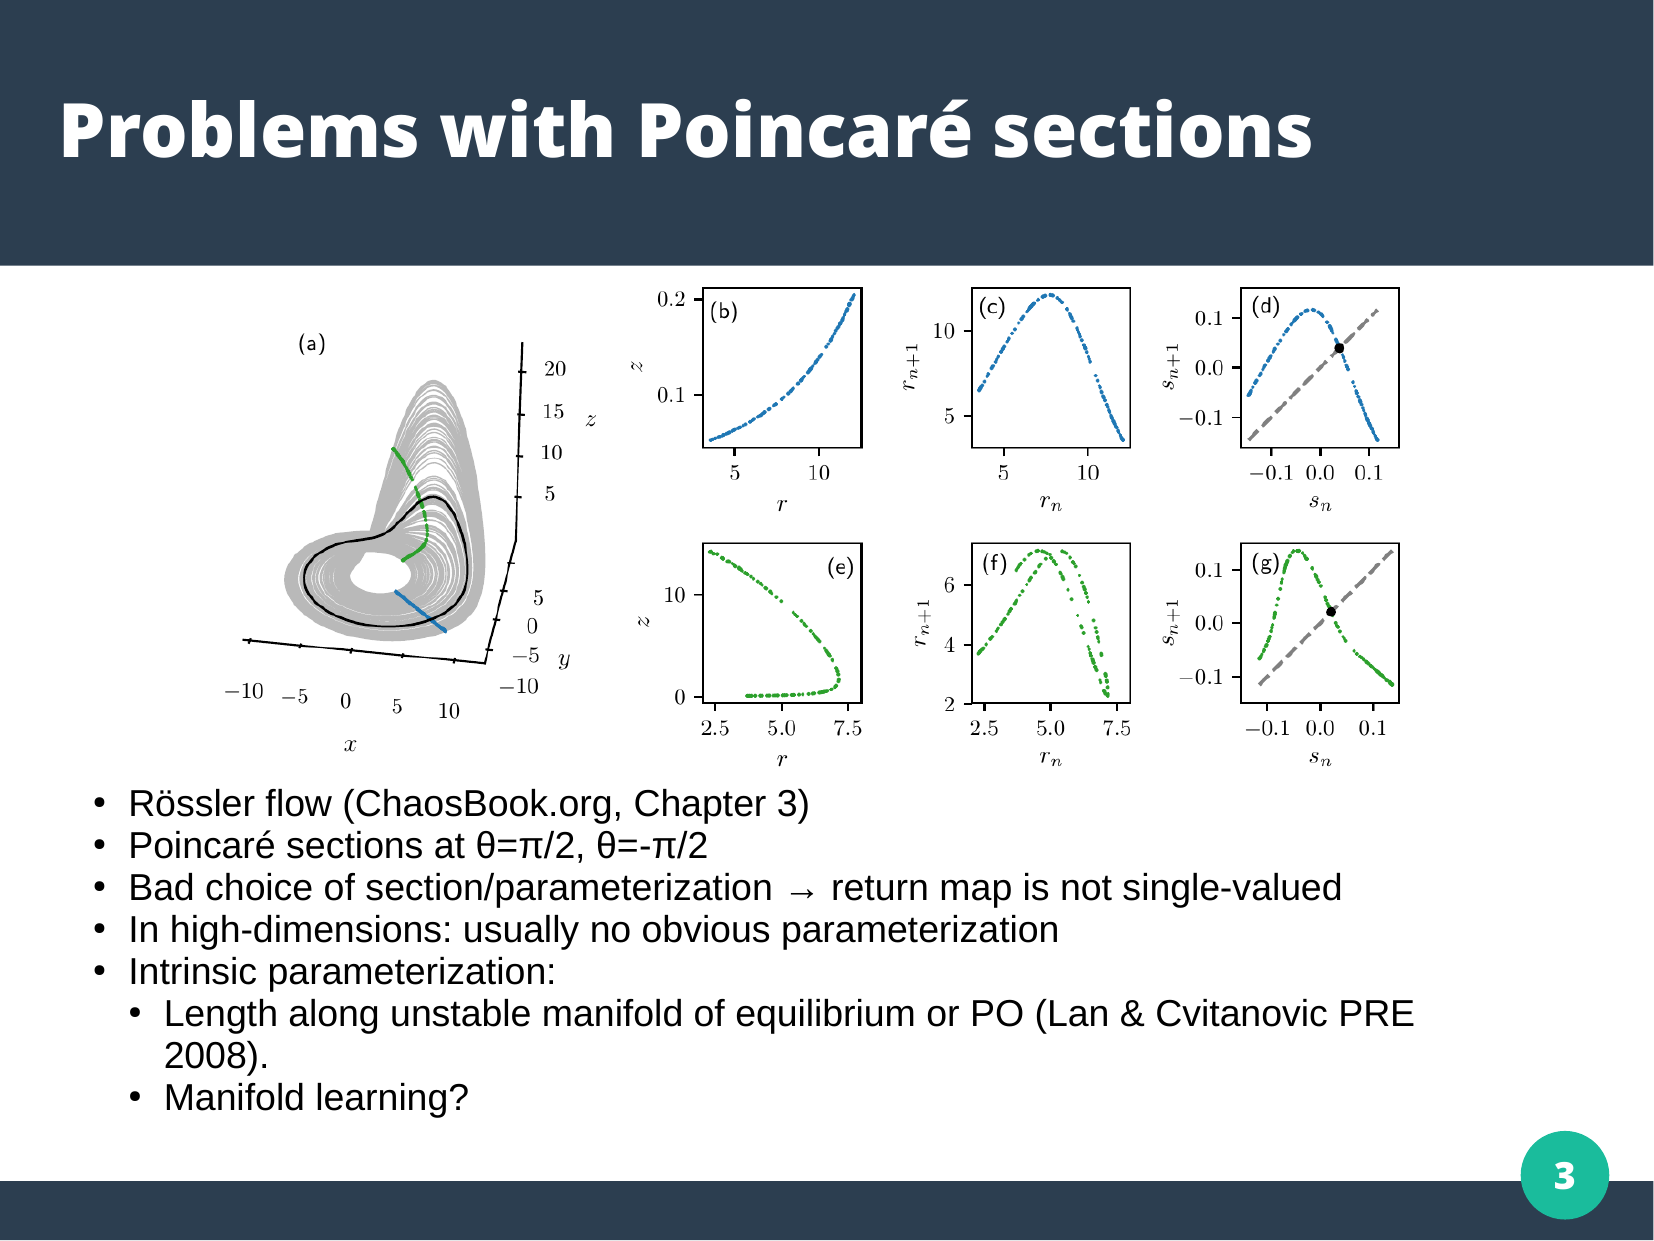

# Problems with Poincaré sections
Rössler flow (ChaosBook.org, Chapter 3)
Poincaré sections at θ=π/2, θ=-π/2
Bad choice of section/parameterization → return map is not single-valued
In high-dimensions: usually no obvious parameterization
Intrinsic parameterization:
Length along unstable manifold of equilibrium or PO (Lan & Cvitanovic PRE 2008).
Manifold learning?
3